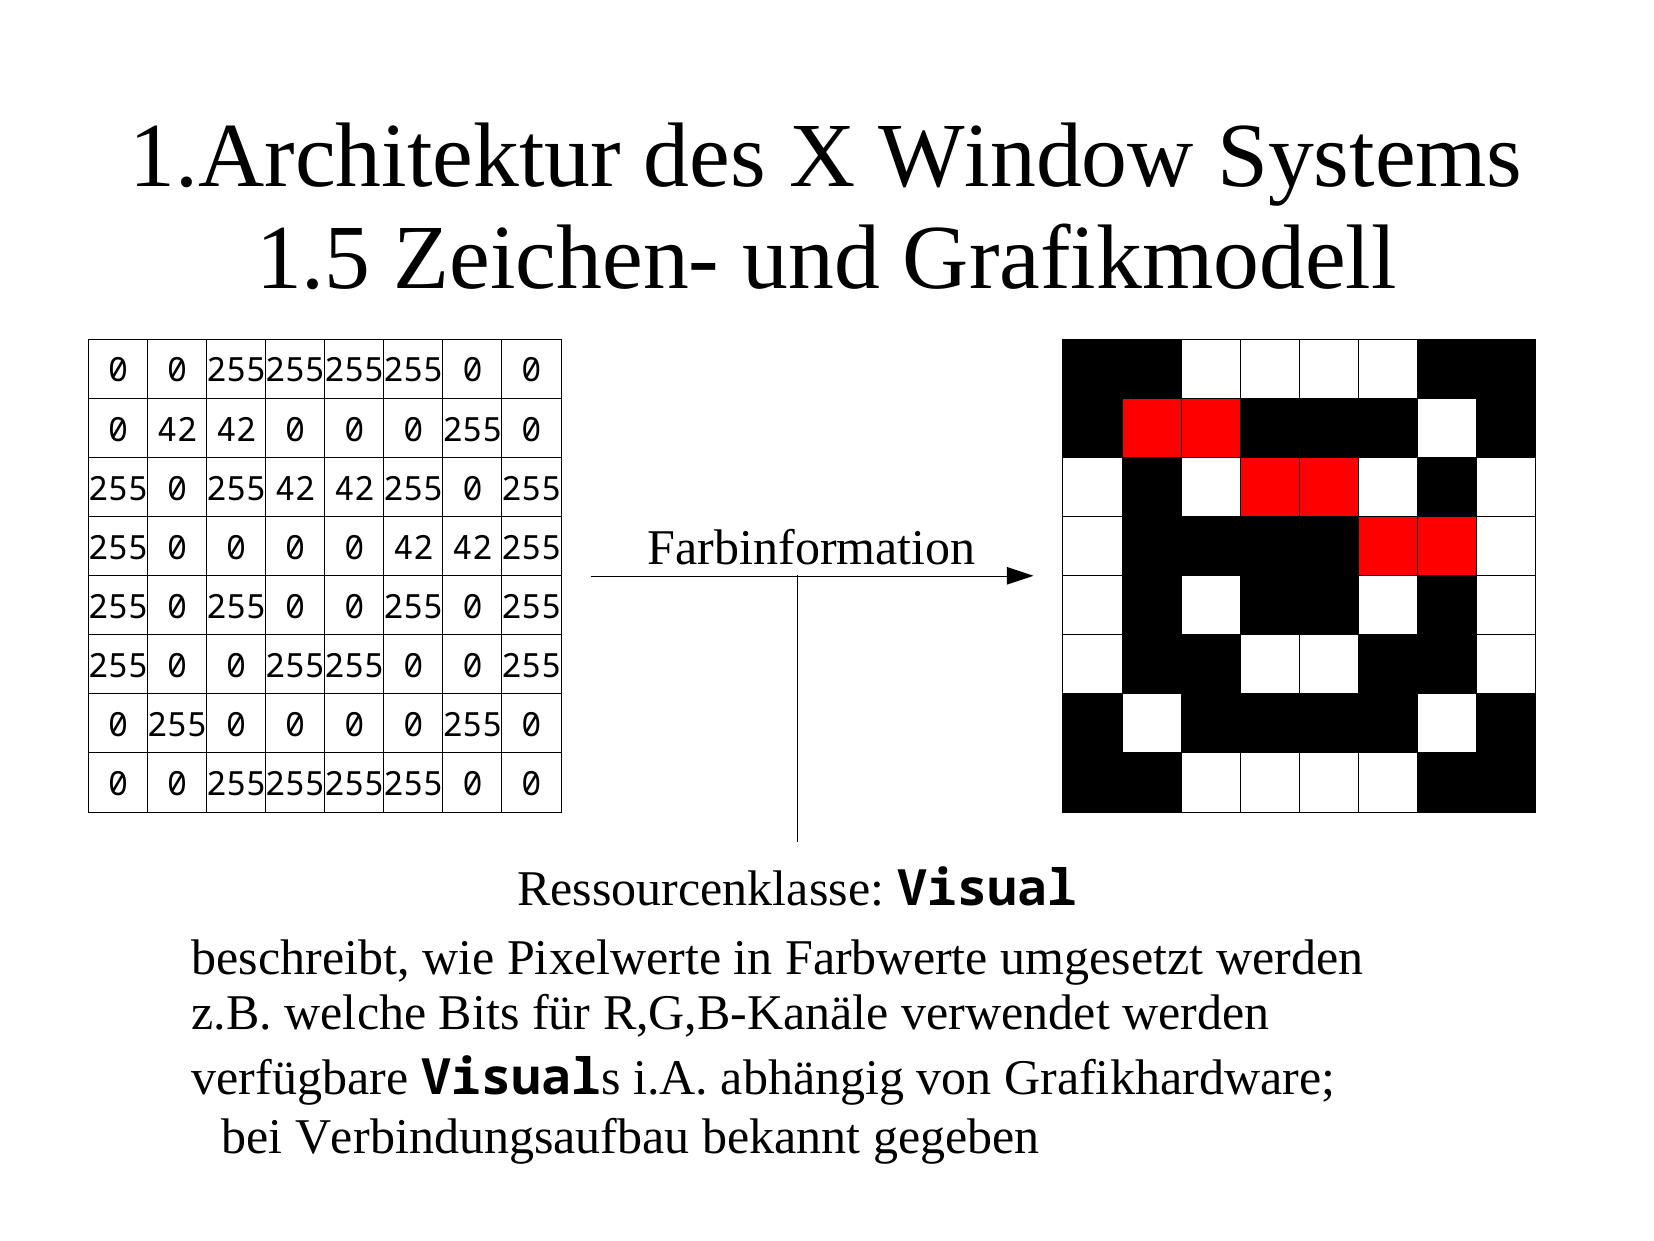

# 1.Architektur des X Window Systems 1.5 Zeichen- und Grafikmodell
0
0
255
255
255
255
0
0
0
255
0
0
0
0
255
0
255
0
255
0
0
255
0
255
255
0
0
0
0
0
0
255
255
0
255
0
0
255
0
255
255
0
0
255
255
0
0
255
0
255
0
0
0
0
255
0
0
0
255
255
255
255
0
0
42
42
42
42
42
42
Ressourcenklasse: Visual
beschreibt, wie Pixelwerte in Farbwerte umgesetzt werden
z.B. welche Bits für R,G,B-Kanäle verwendet werden
verfügbare Visuals i.A. abhängig von Grafikhardware;
bei Verbindungsaufbau bekannt gegeben
Farbinformation